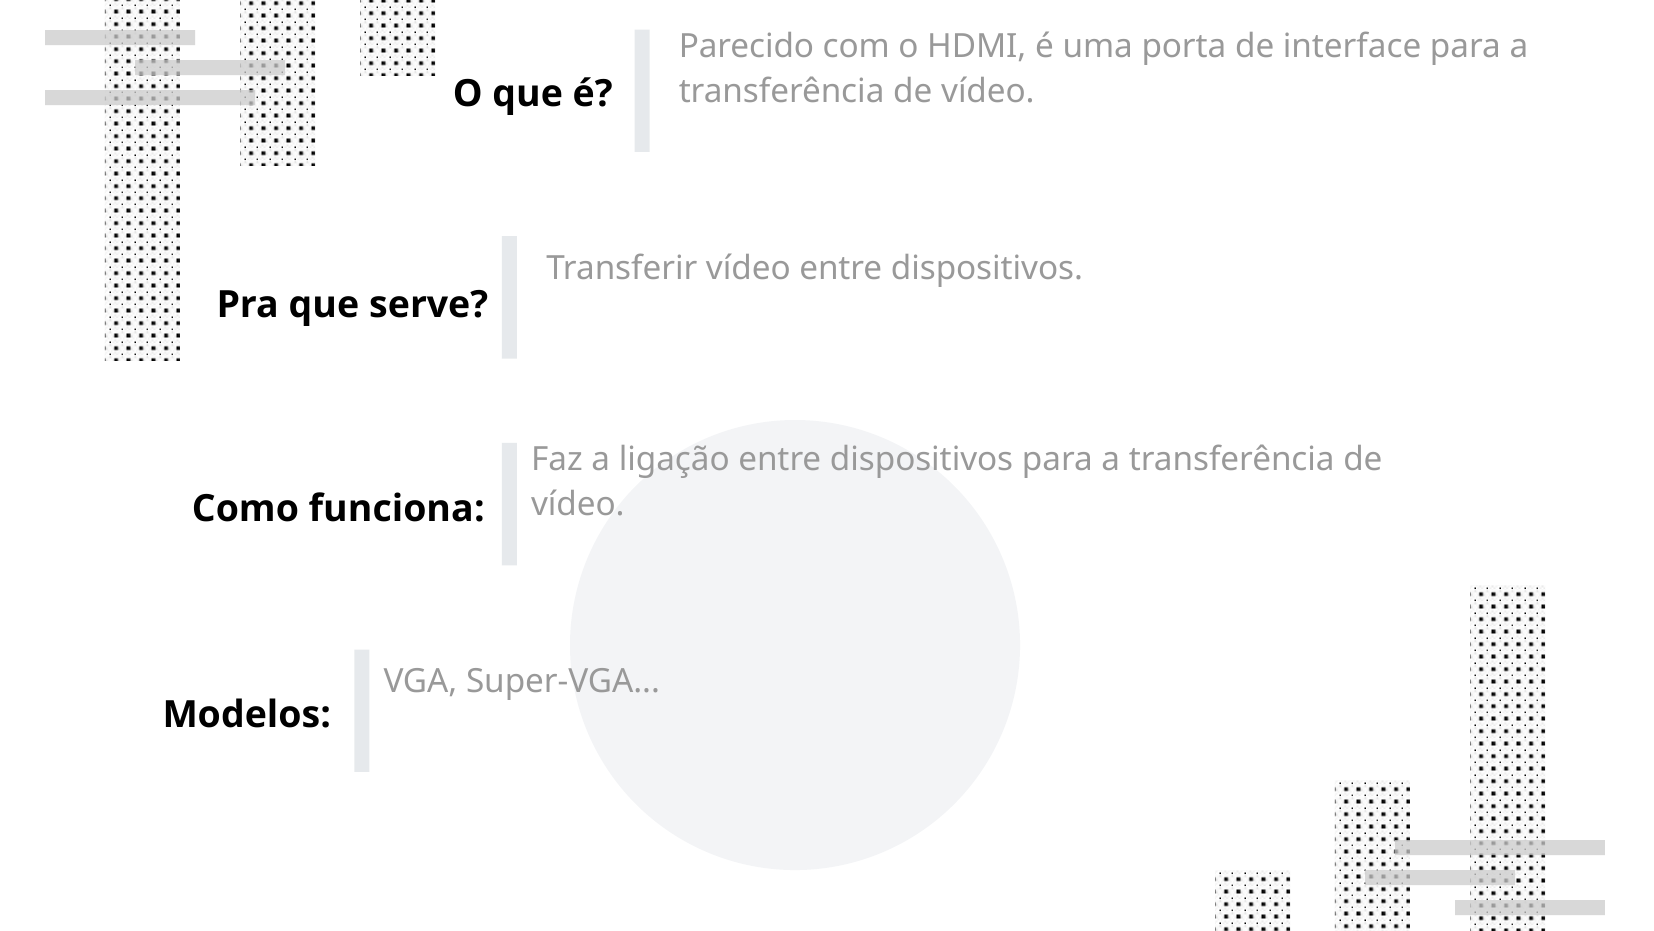

Parecido com o HDMI, é uma porta de interface para a transferência de vídeo.
O que é?
Transferir vídeo entre dispositivos.
Pra que serve?
Faz a ligação entre dispositivos para a transferência de vídeo.
Como funciona:
VGA, Super-VGA...
Modelos: